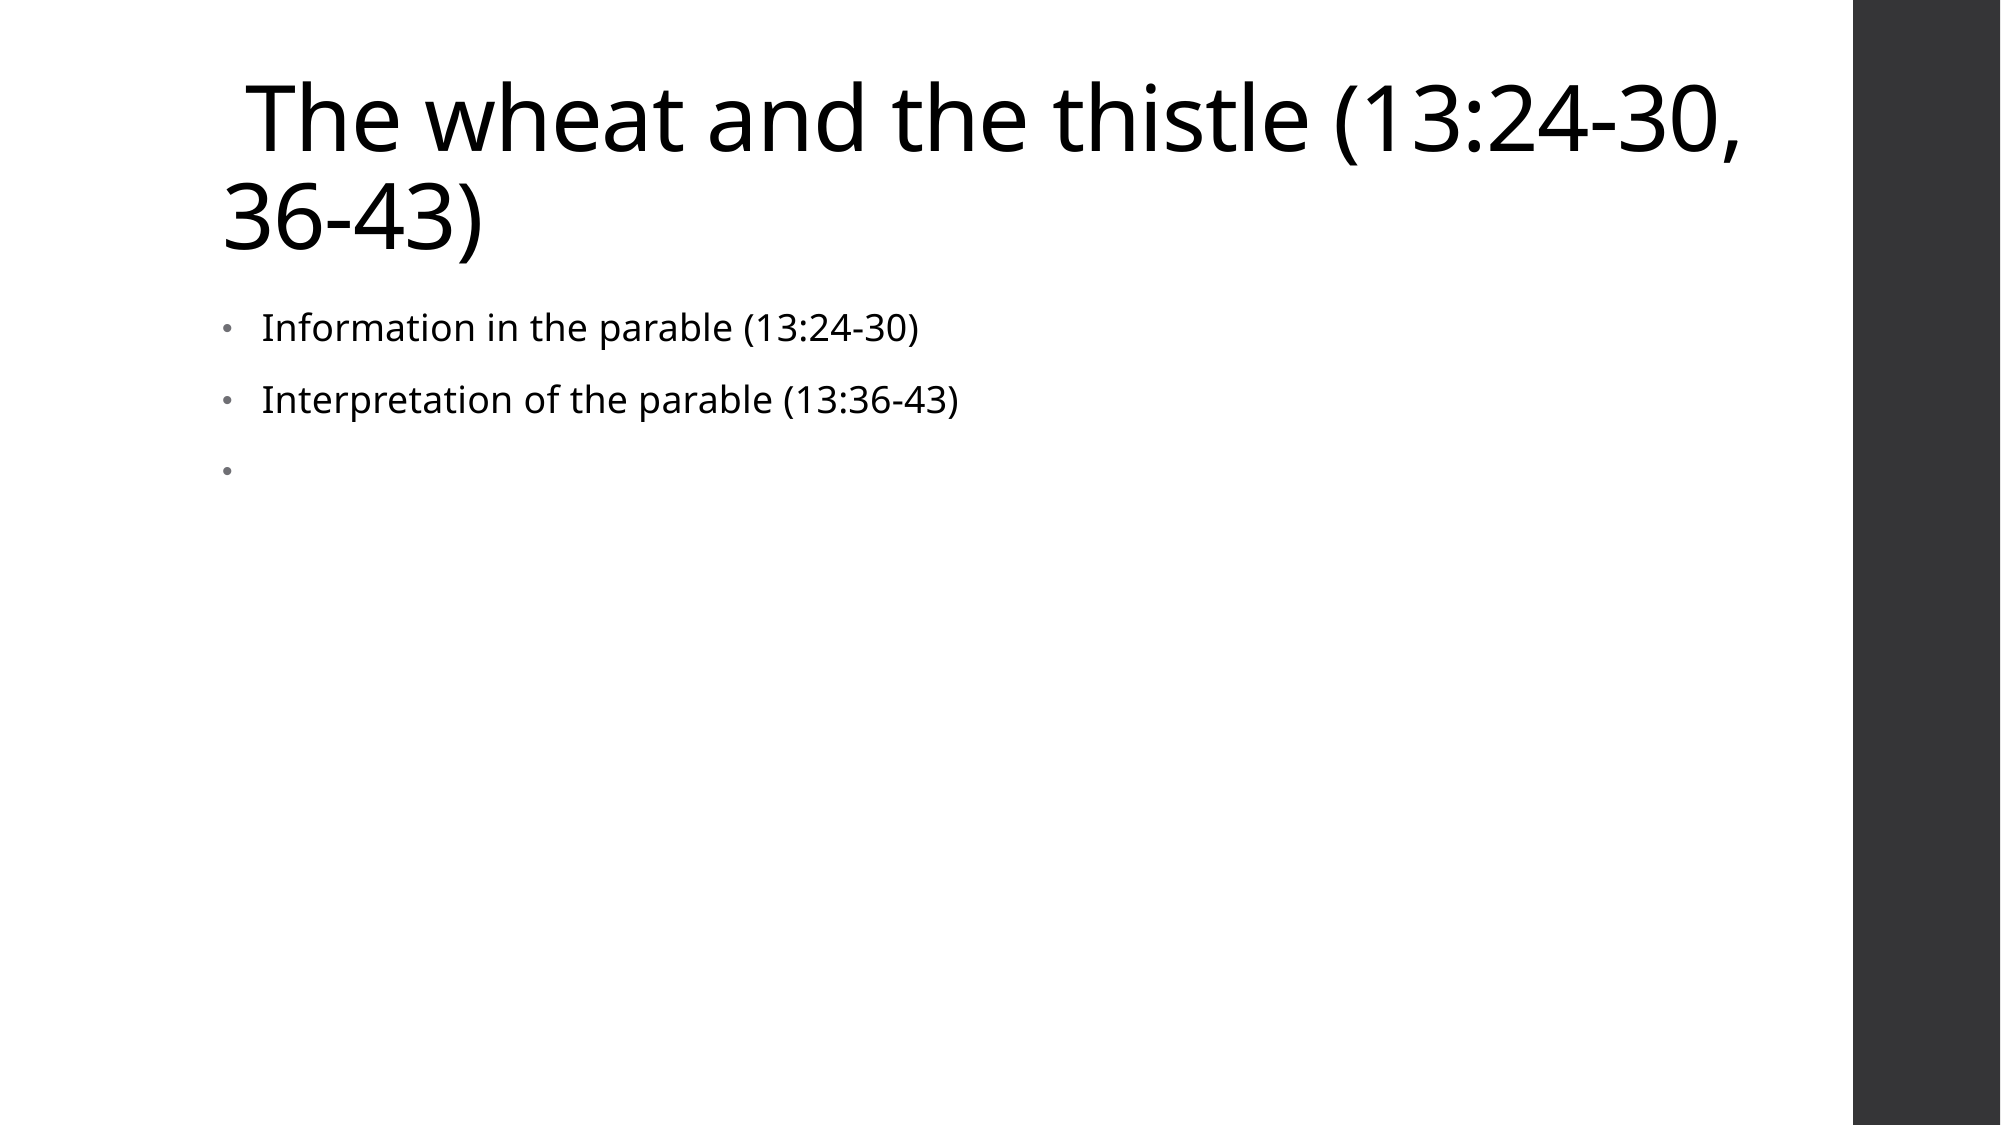

# The wheat and the thistle (13:24-30, 36-43)
 Information in the parable (13:24-30)
 Interpretation of the parable (13:36-43)